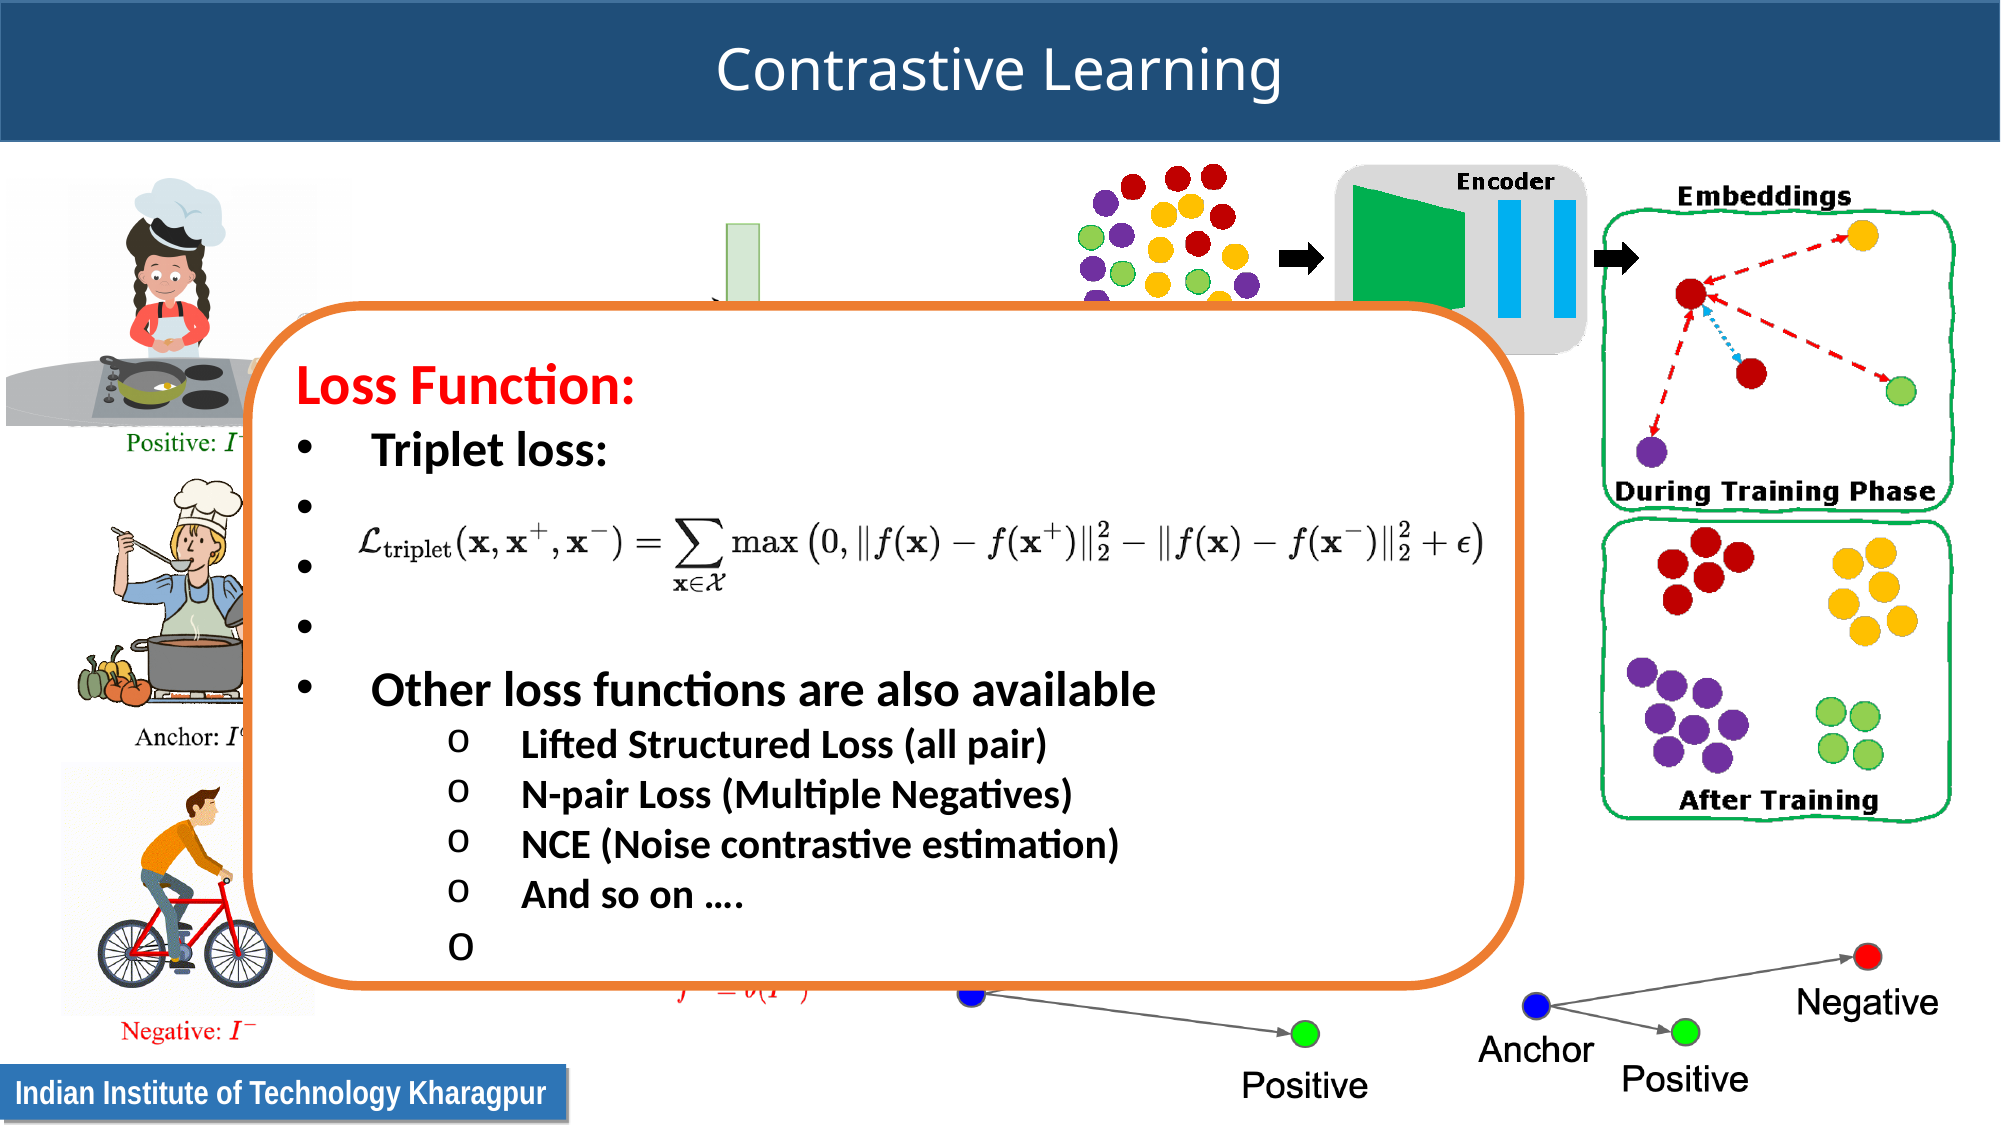

# Contrastive Learning
Loss Function:
Triplet loss:
Other loss functions are also available
Lifted Structured Loss (all pair)
N-pair Loss (Multiple Negatives)
NCE (Noise contrastive estimation)
And so on ….